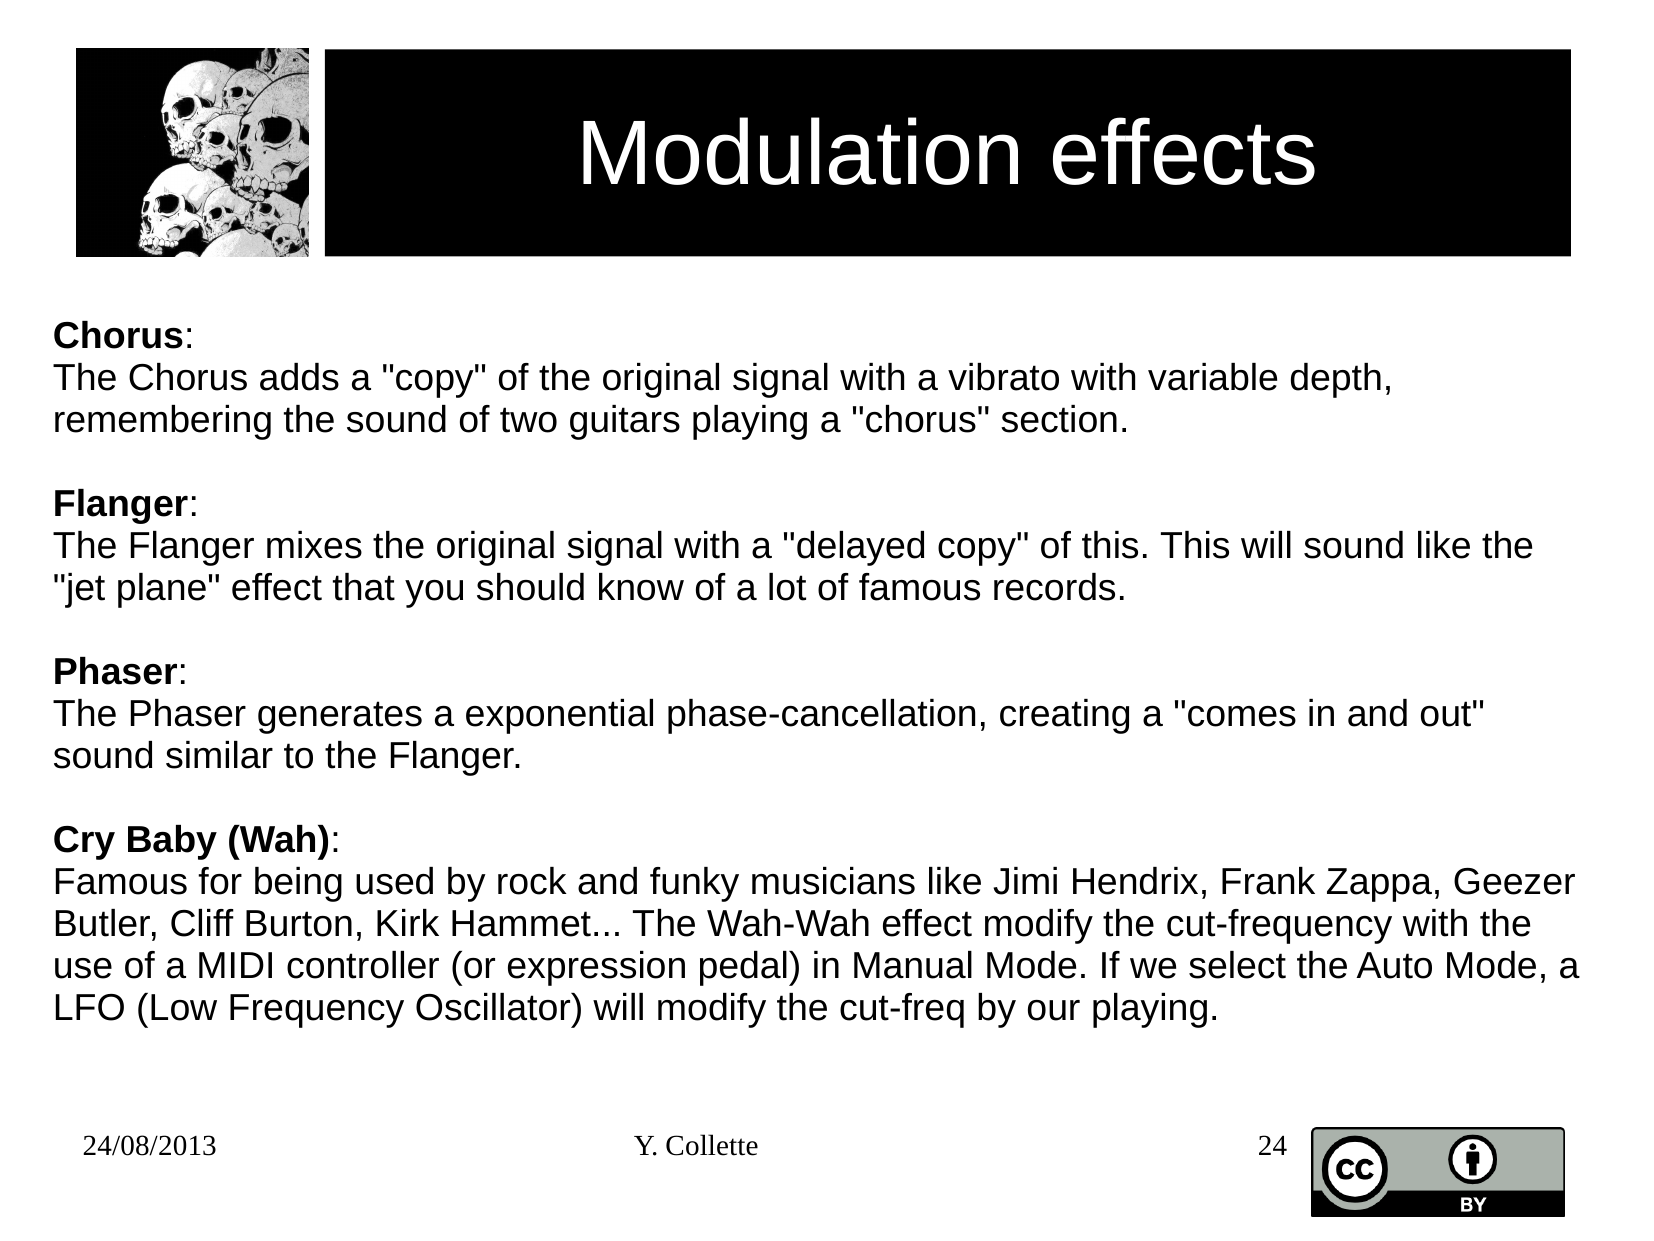

# Modulation effects
Chorus:
The Chorus adds a "copy" of the original signal with a vibrato with variable depth, remembering the sound of two guitars playing a "chorus" section.
Flanger:
The Flanger mixes the original signal with a "delayed copy" of this. This will sound like the "jet plane" effect that you should know of a lot of famous records.
Phaser:
The Phaser generates a exponential phase-cancellation, creating a "comes in and out" sound similar to the Flanger.
Cry Baby (Wah):
Famous for being used by rock and funky musicians like Jimi Hendrix, Frank Zappa, Geezer Butler, Cliff Burton, Kirk Hammet... The Wah-Wah effect modify the cut-frequency with the use of a MIDI controller (or expression pedal) in Manual Mode. If we select the Auto Mode, a LFO (Low Frequency Oscillator) will modify the cut-freq by our playing.
Y. Collette
24